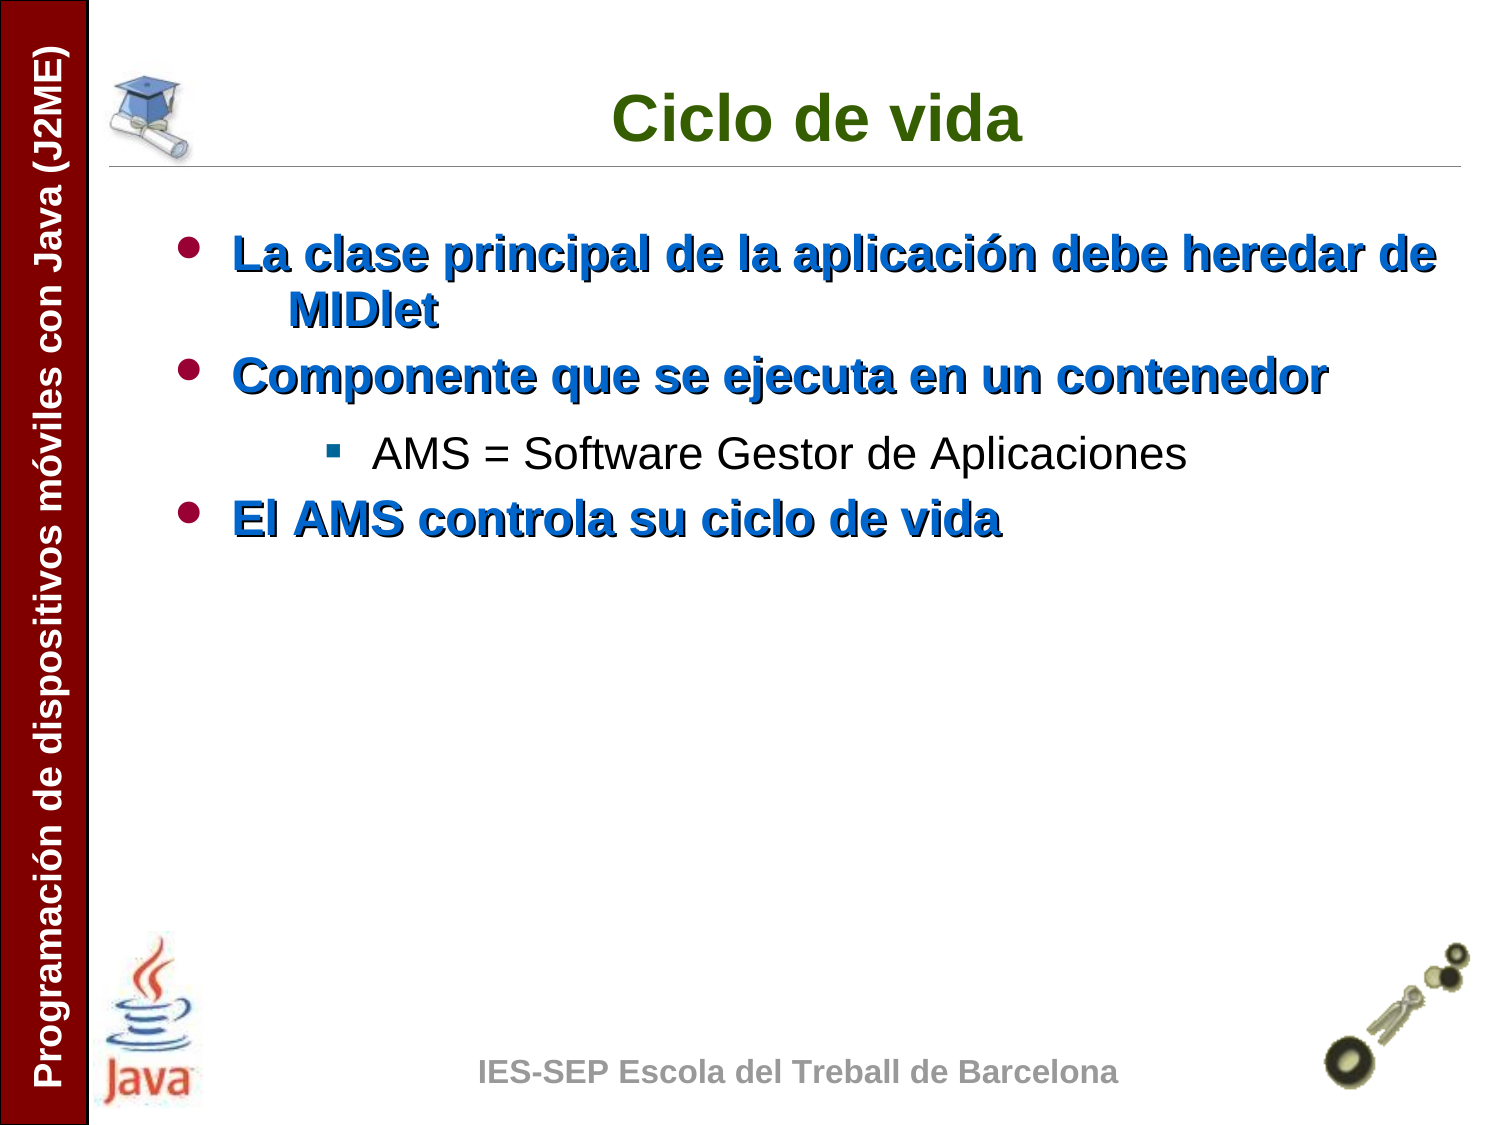

# Ciclo de vida
La clase principal de la aplicación debe heredar de MIDlet
Componente que se ejecuta en un contenedor
AMS = Software Gestor de Aplicaciones
El AMS controla su ciclo de vida